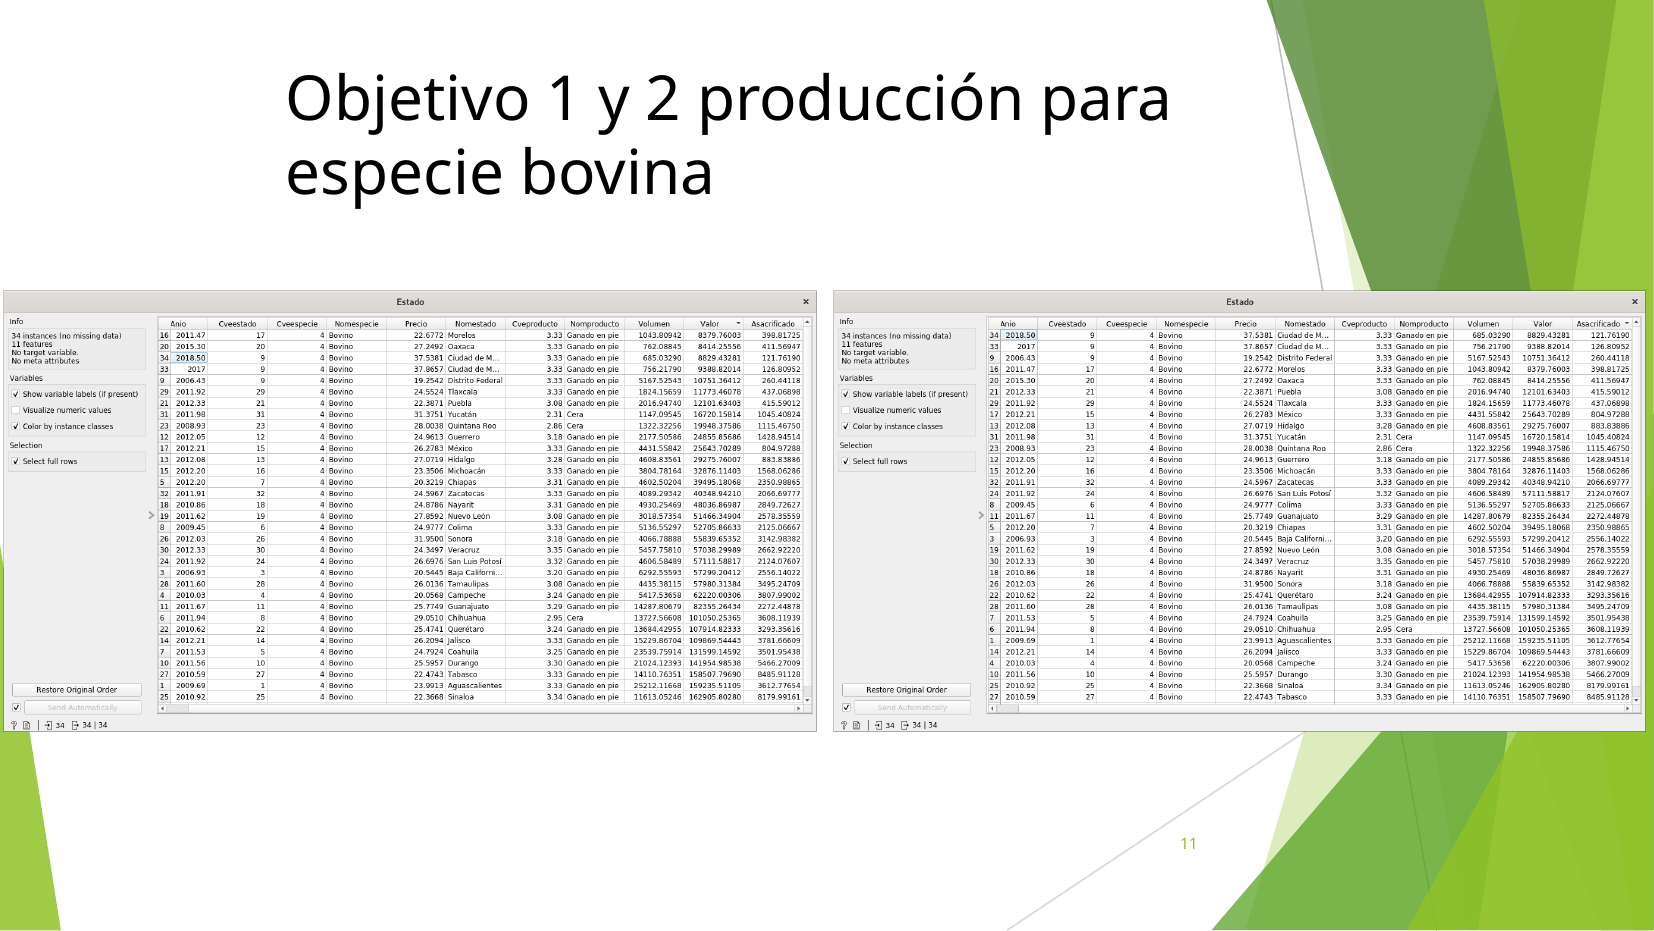

# Objetivo 1 y 2 producción para especie bovina